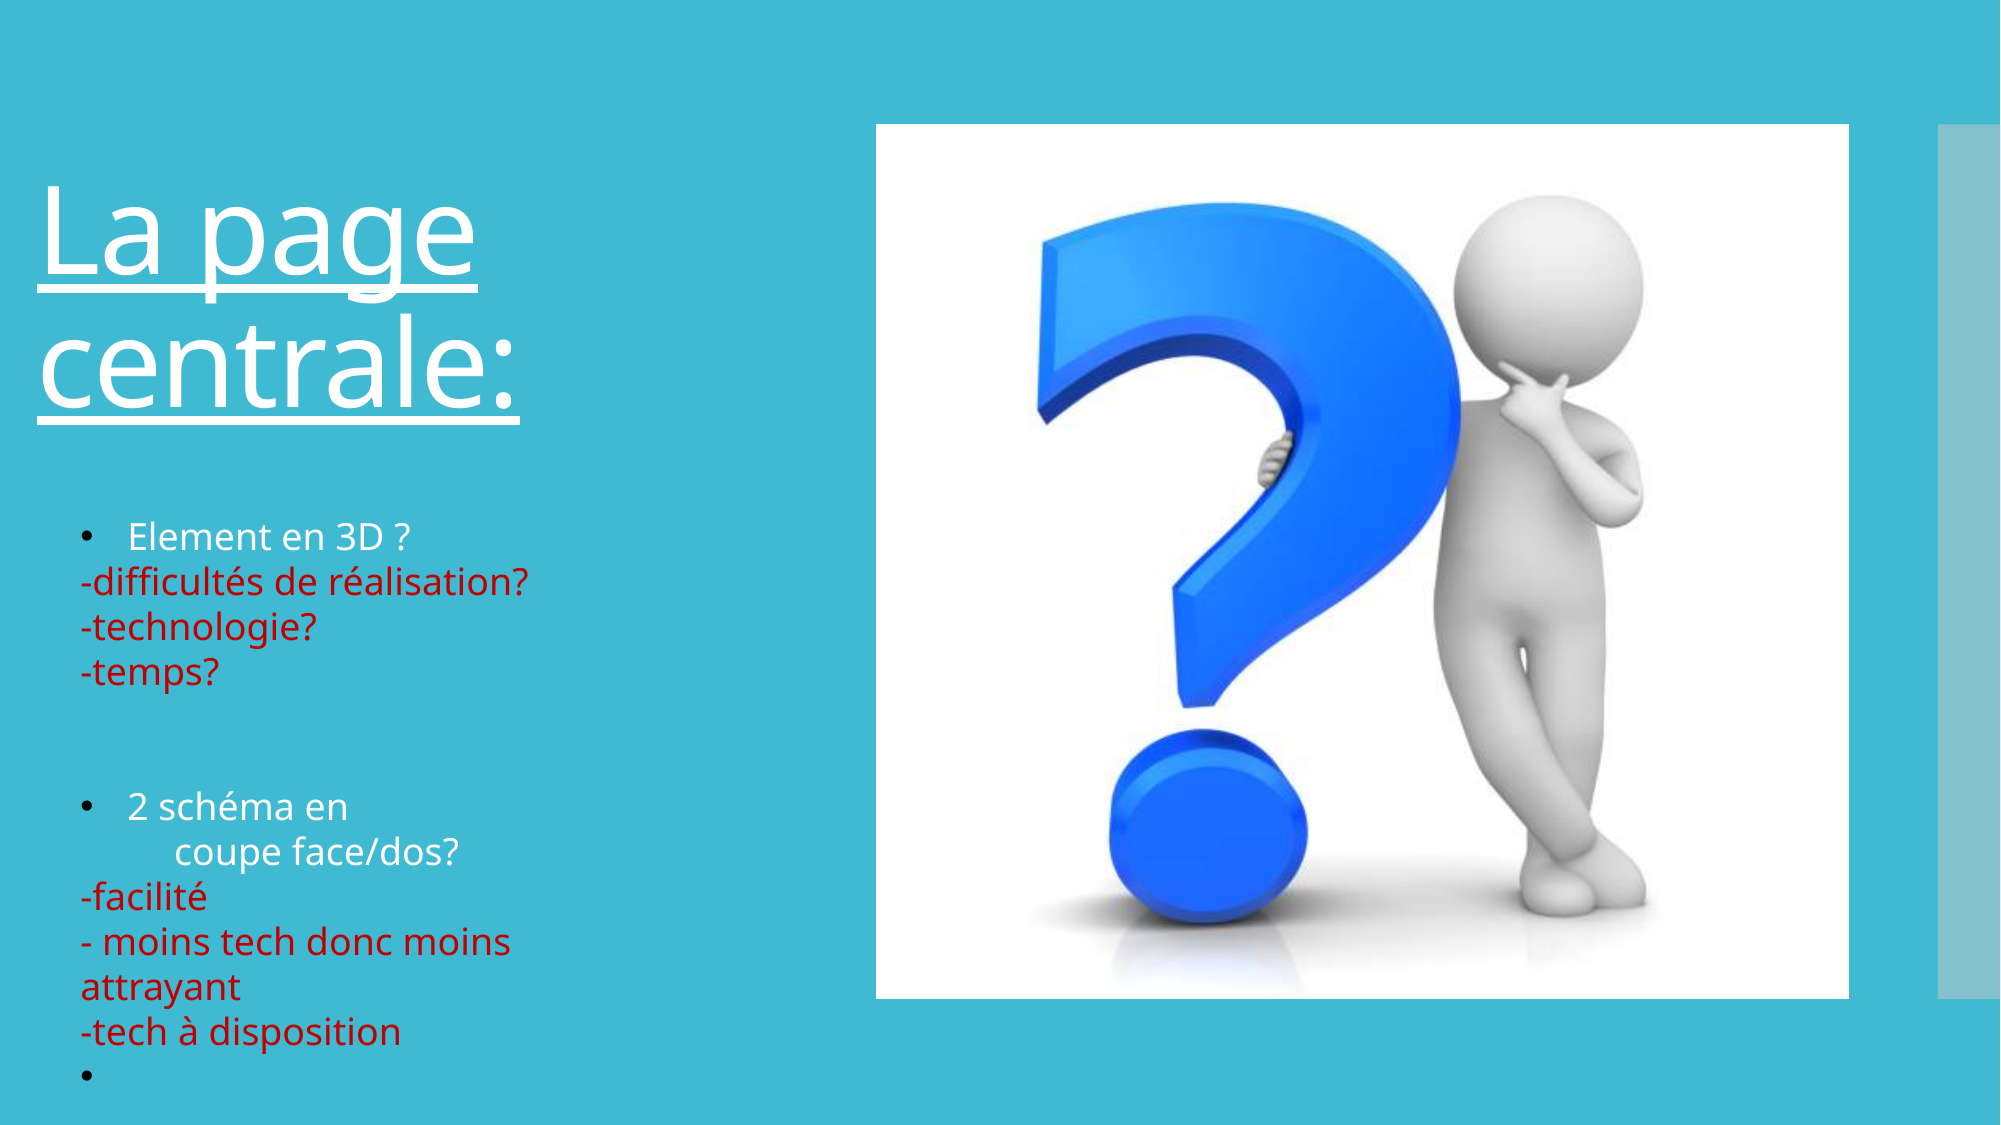

# La page centrale:
Element en 3D ?
-difficultés de réalisation?
-technologie?
-temps?
2 schéma en coupe face/dos?
-facilité 
- moins tech donc moins attrayant
-tech à disposition